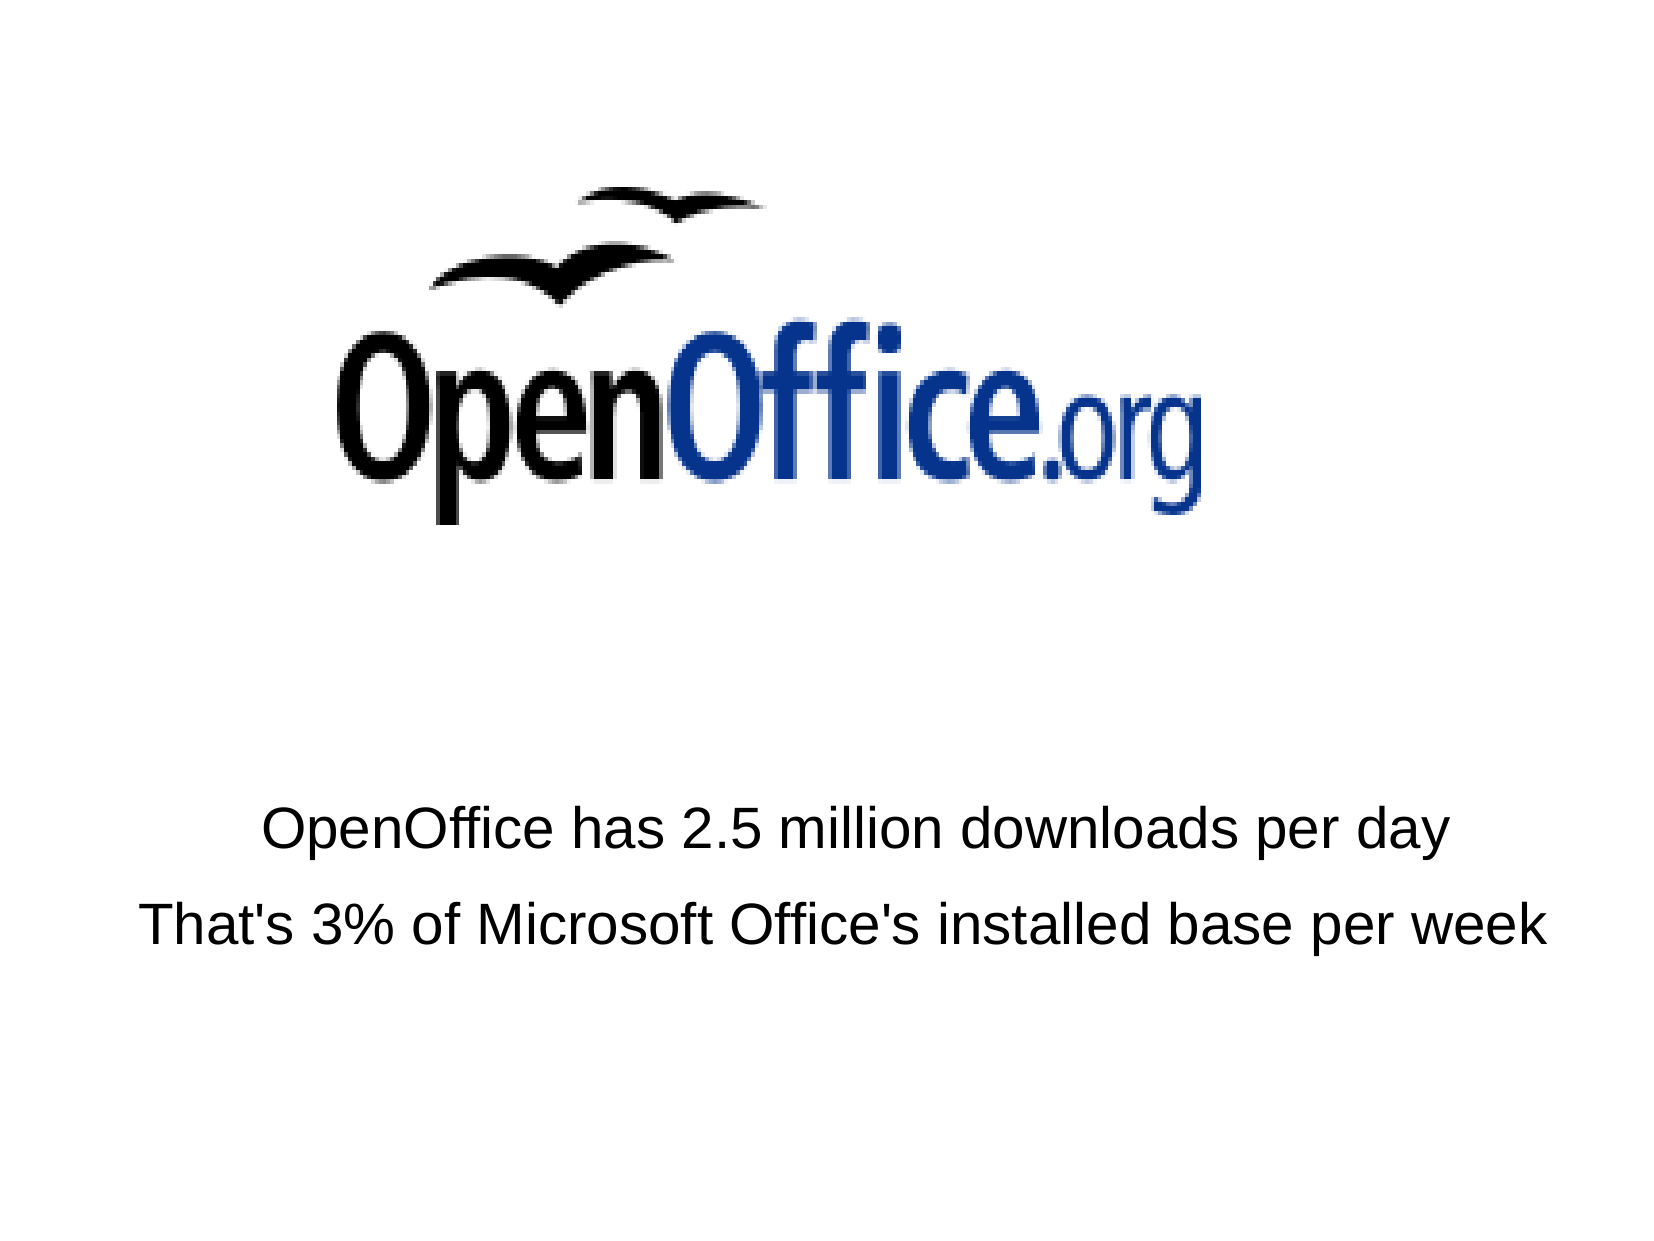

# OpenOffice has 2.5 million downloads per day That's 3% of Microsoft Office's installed base per week